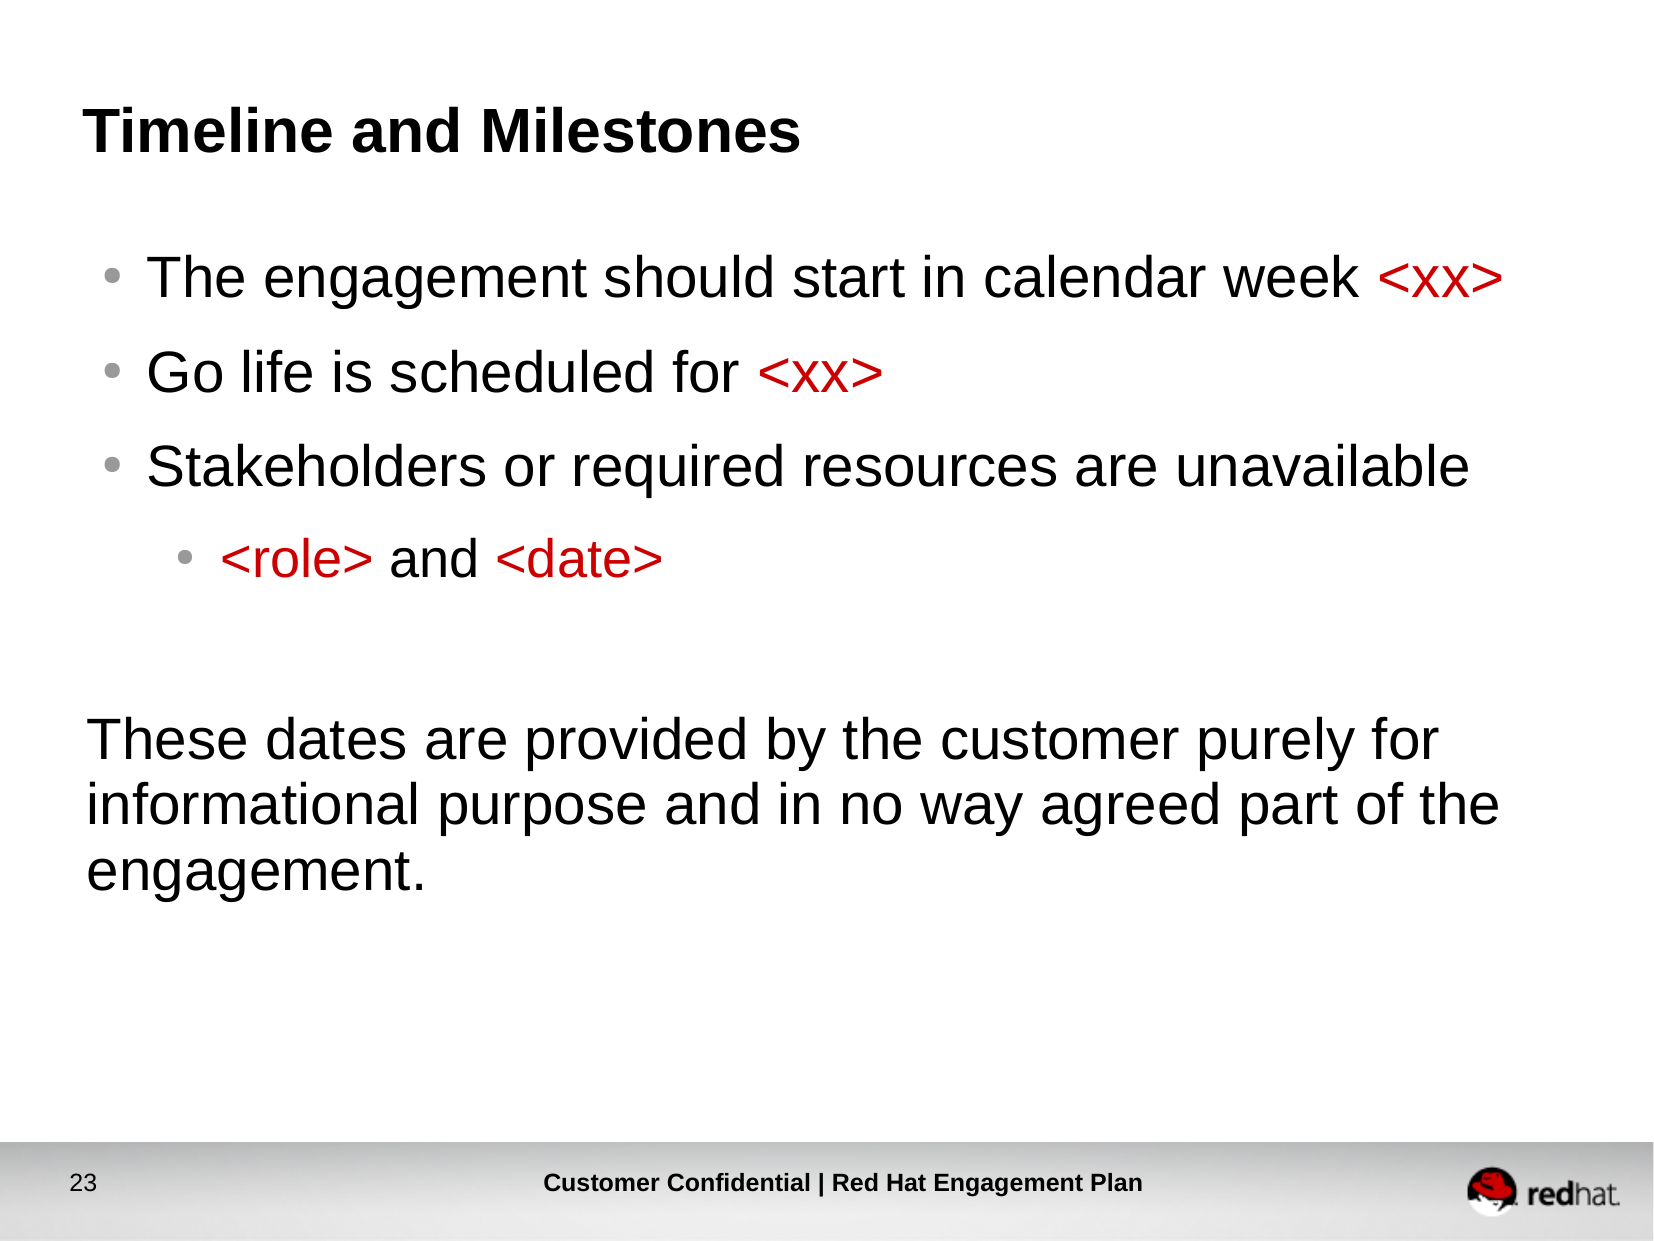

# Timeline and Milestones
The engagement should start in calendar week <xx>
Go life is scheduled for <xx>
Stakeholders or required resources are unavailable
<role> and <date>
These dates are provided by the customer purely for informational purpose and in no way agreed part of the engagement.